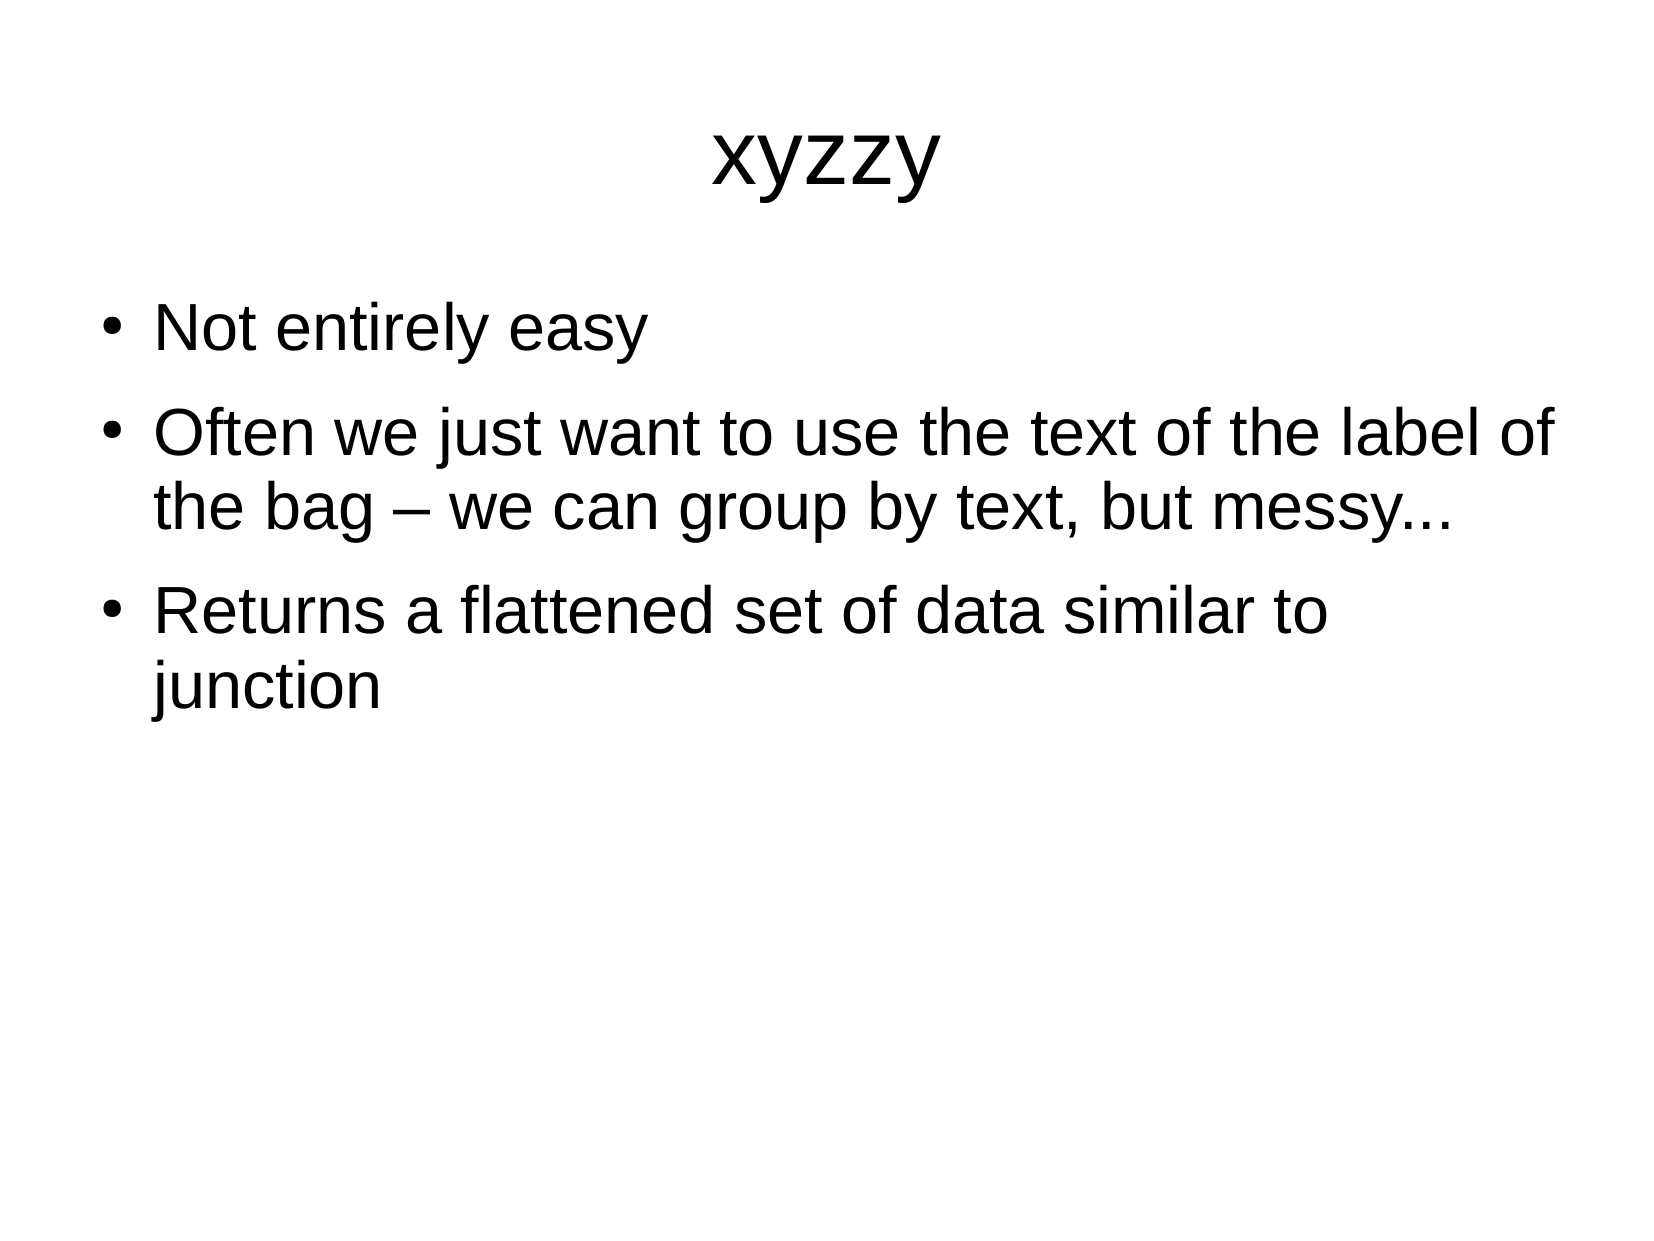

# xyzzy
Not entirely easy
Often we just want to use the text of the label of the bag – we can group by text, but messy...
Returns a flattened set of data similar to junction